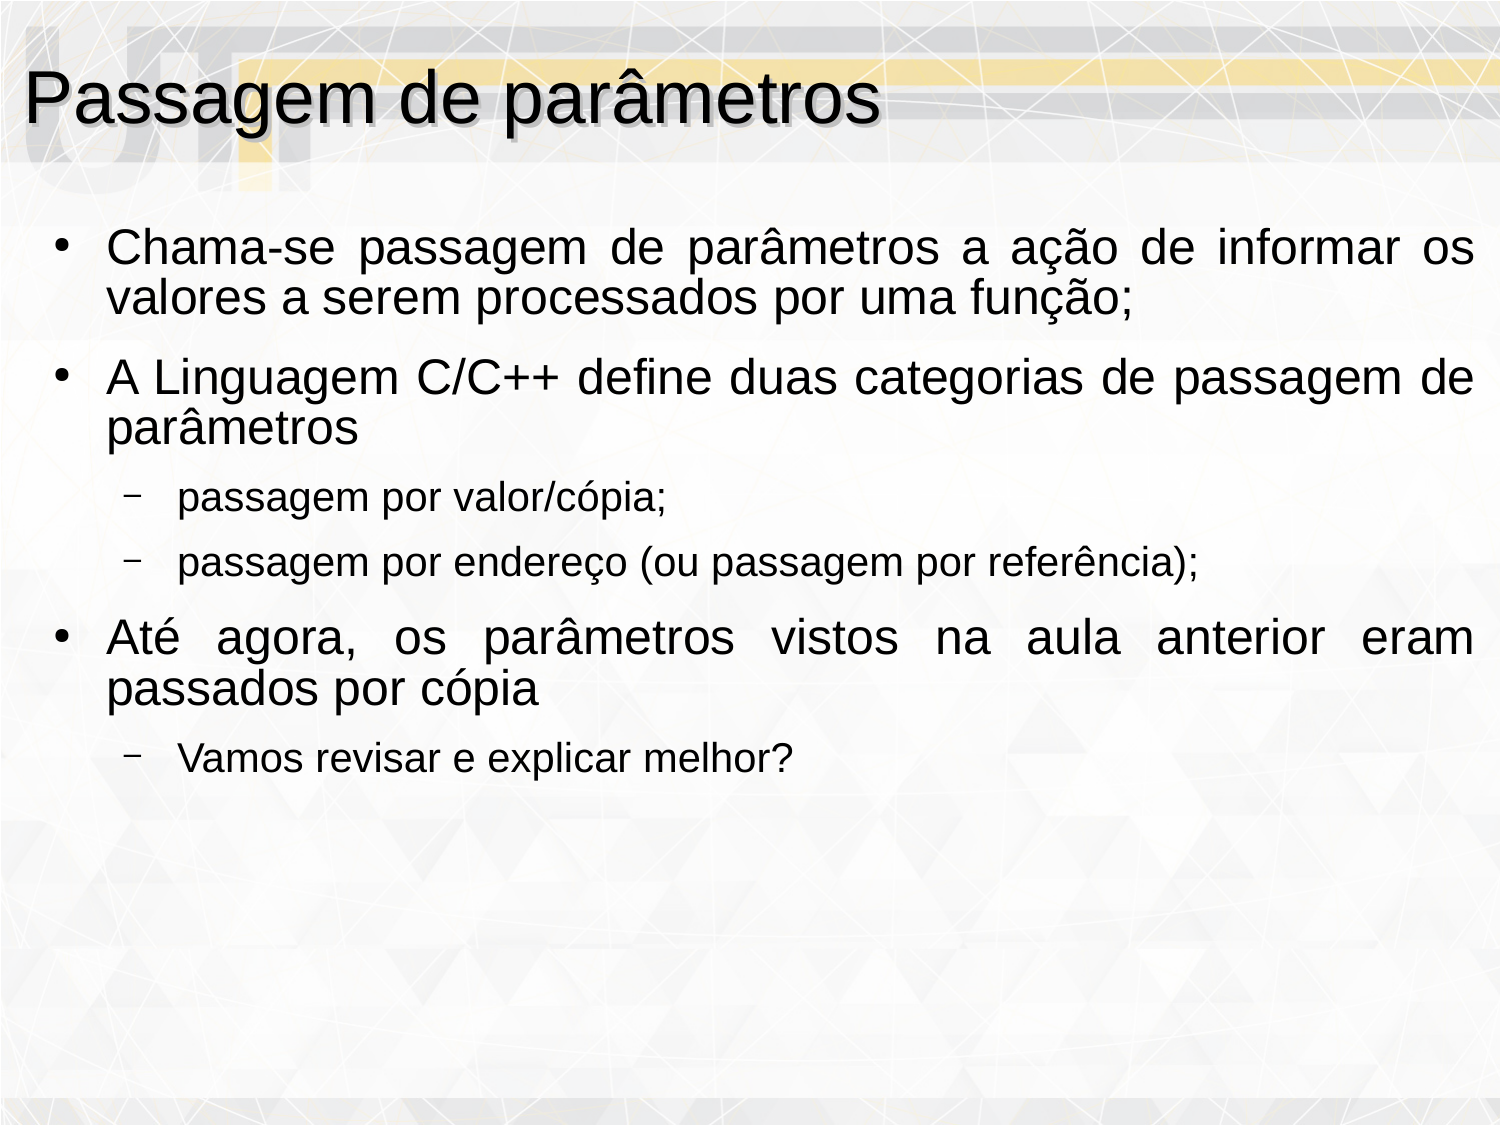

# Passagem de parâmetros
Chama-se passagem de parâmetros a ação de informar os valores a serem processados por uma função;
A Linguagem C/C++ define duas categorias de passagem de parâmetros
passagem por valor/cópia;
passagem por endereço (ou passagem por referência);
Até agora, os parâmetros vistos na aula anterior eram passados por cópia
Vamos revisar e explicar melhor?